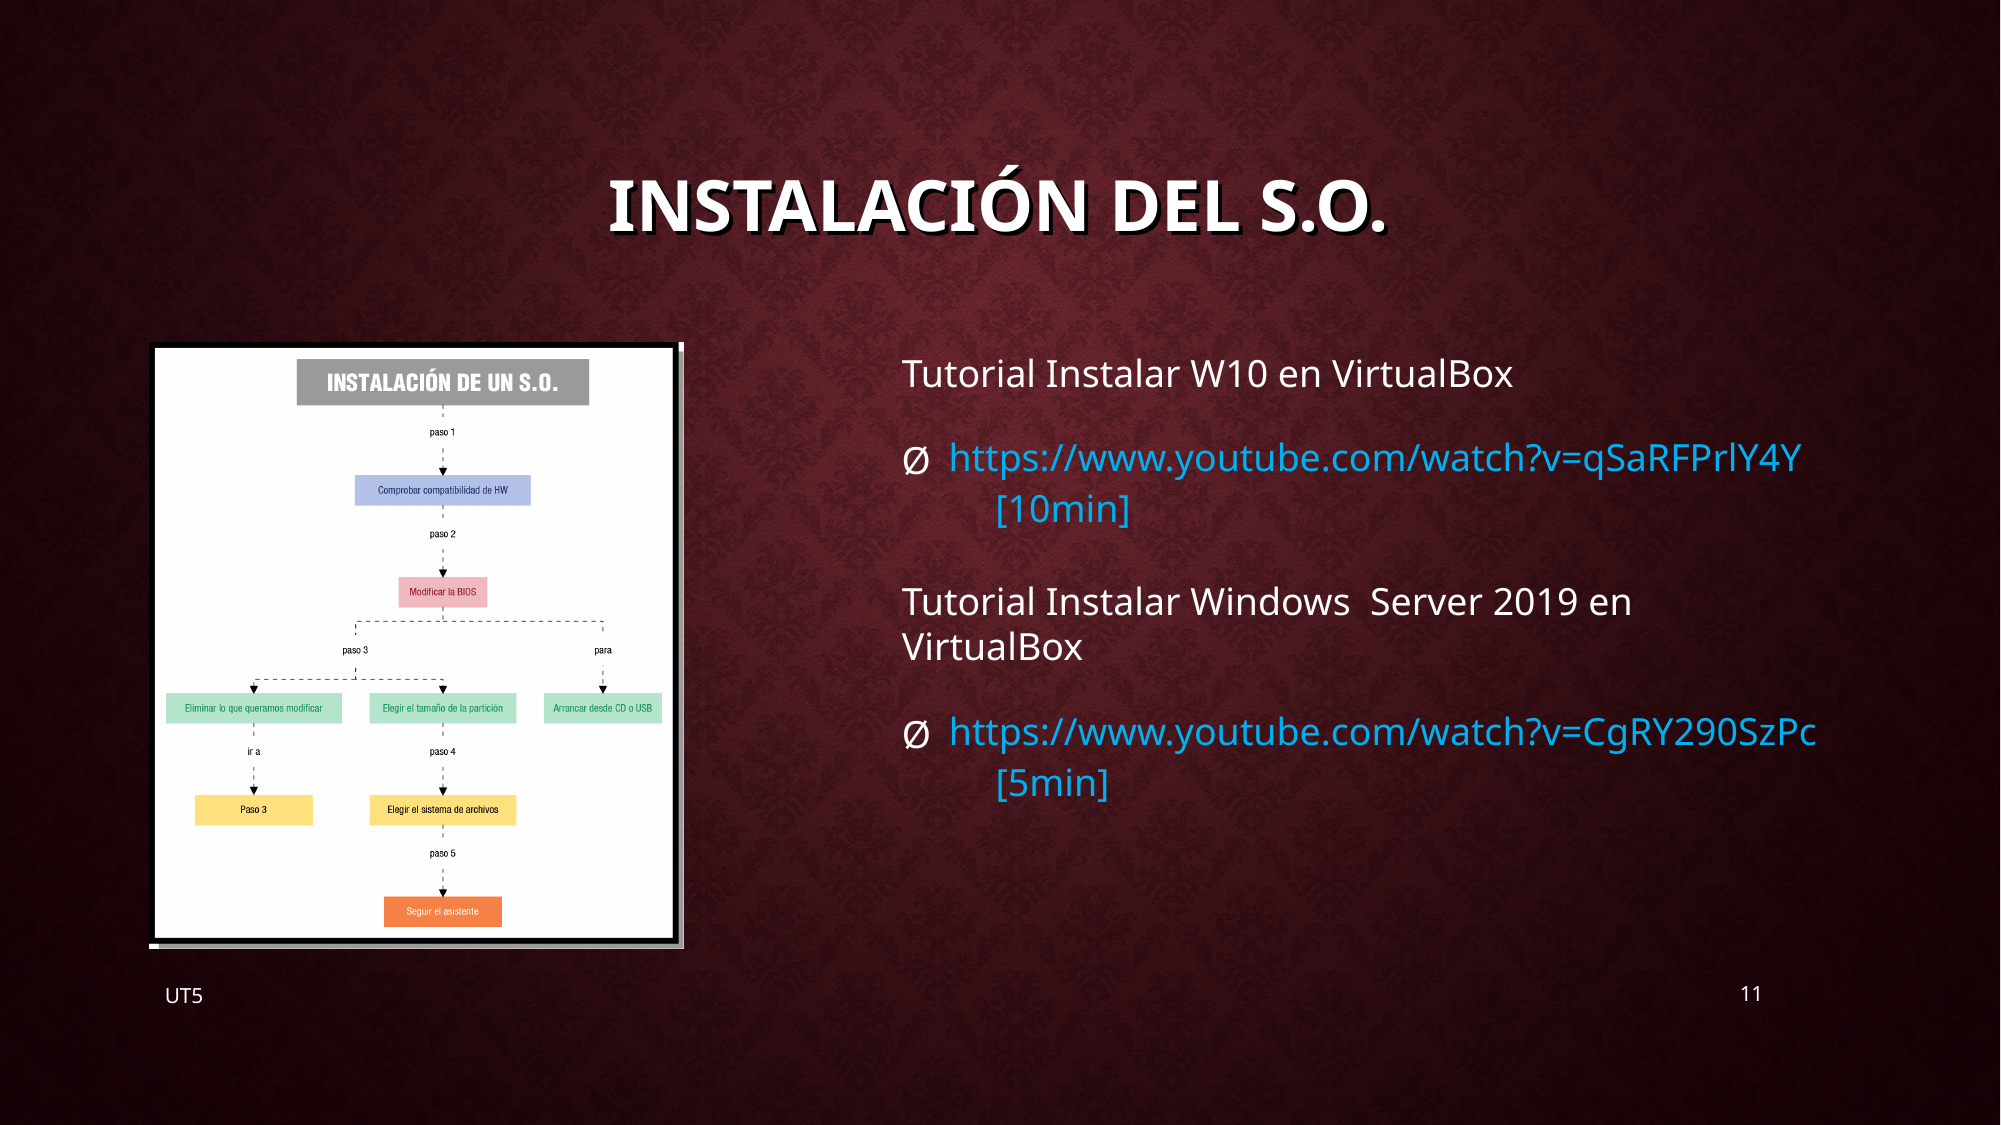

# Instalación del s.o.
Tutorial Instalar W10 en VirtualBox
https://www.youtube.com/watch?v=qSaRFPrlY4Y [10min]
Tutorial Instalar Windows Server 2019 en VirtualBox
https://www.youtube.com/watch?v=CgRY290SzPc [5min]
UT5